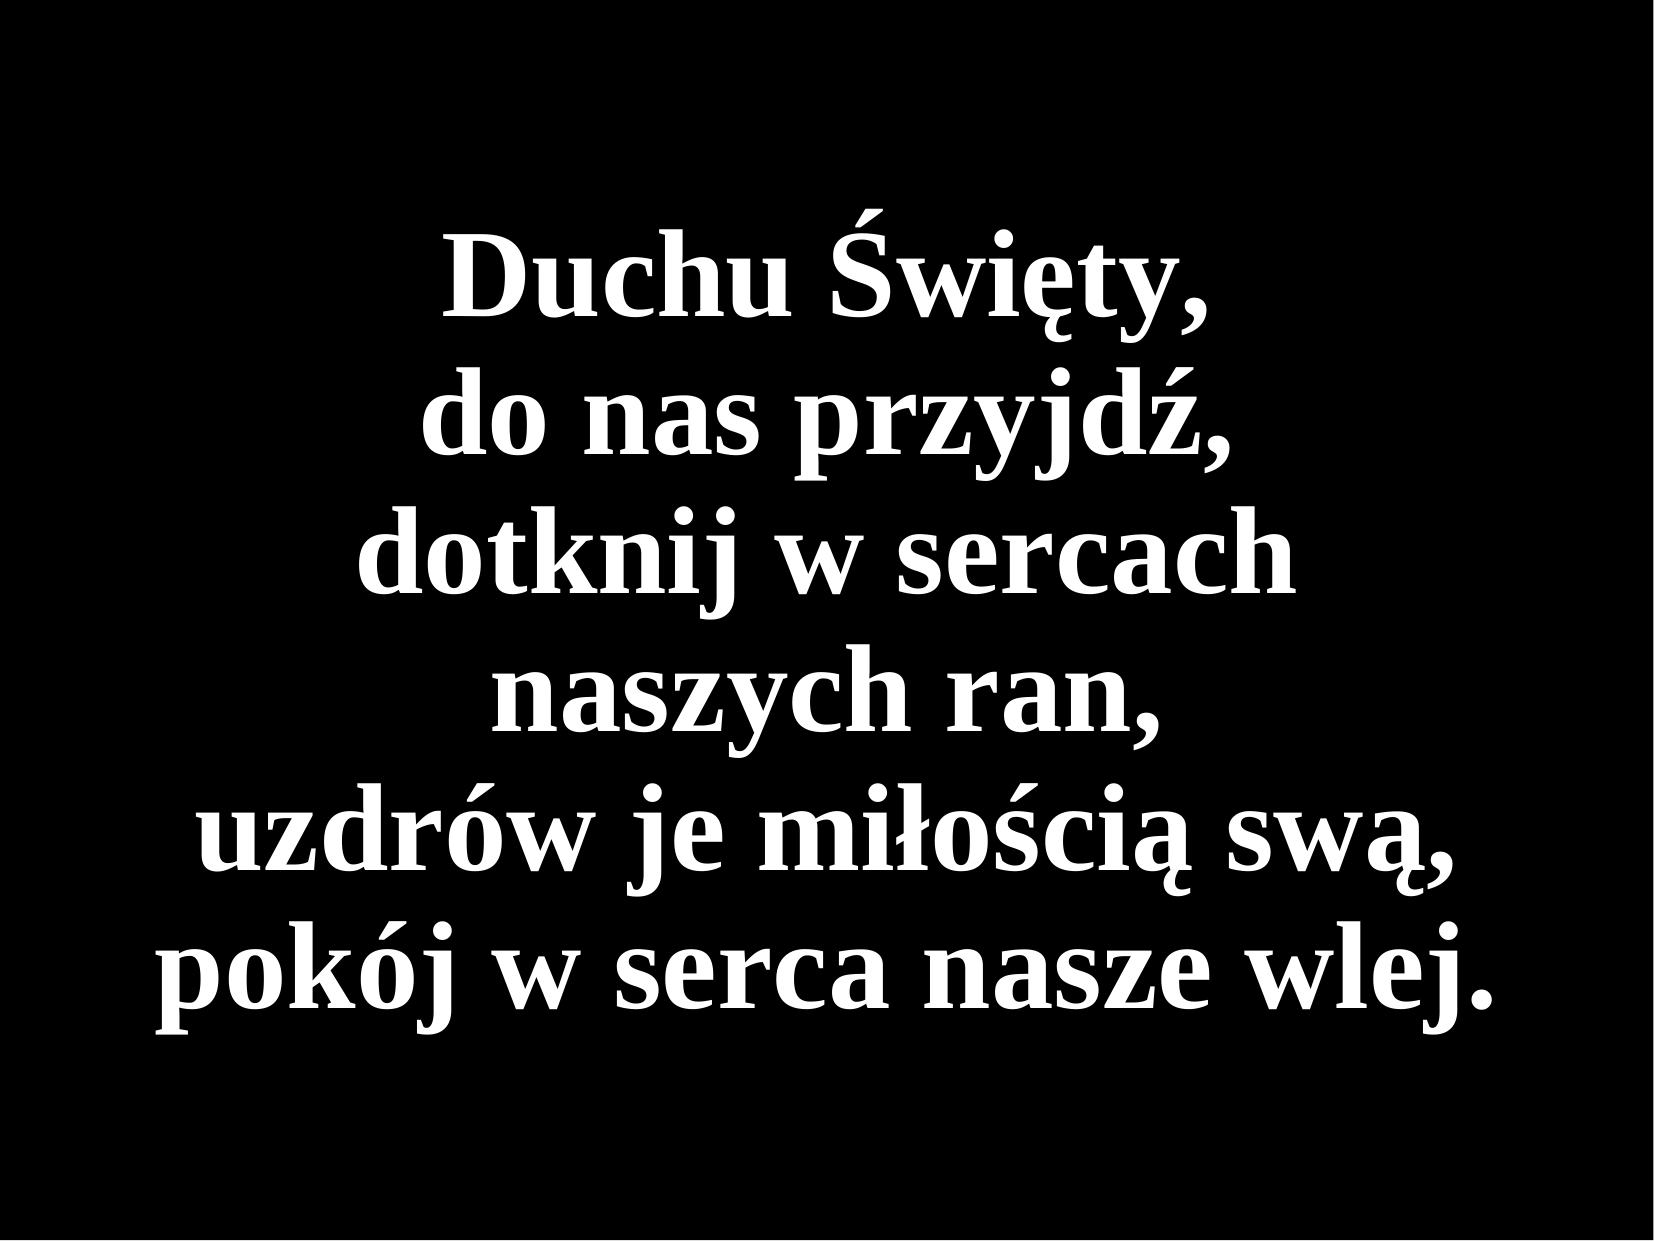

# Duchu Święty, do nas przyjdź, dotknij w sercach naszych ran, uzdrów je miłością swą, pokój w serca nasze wlej.